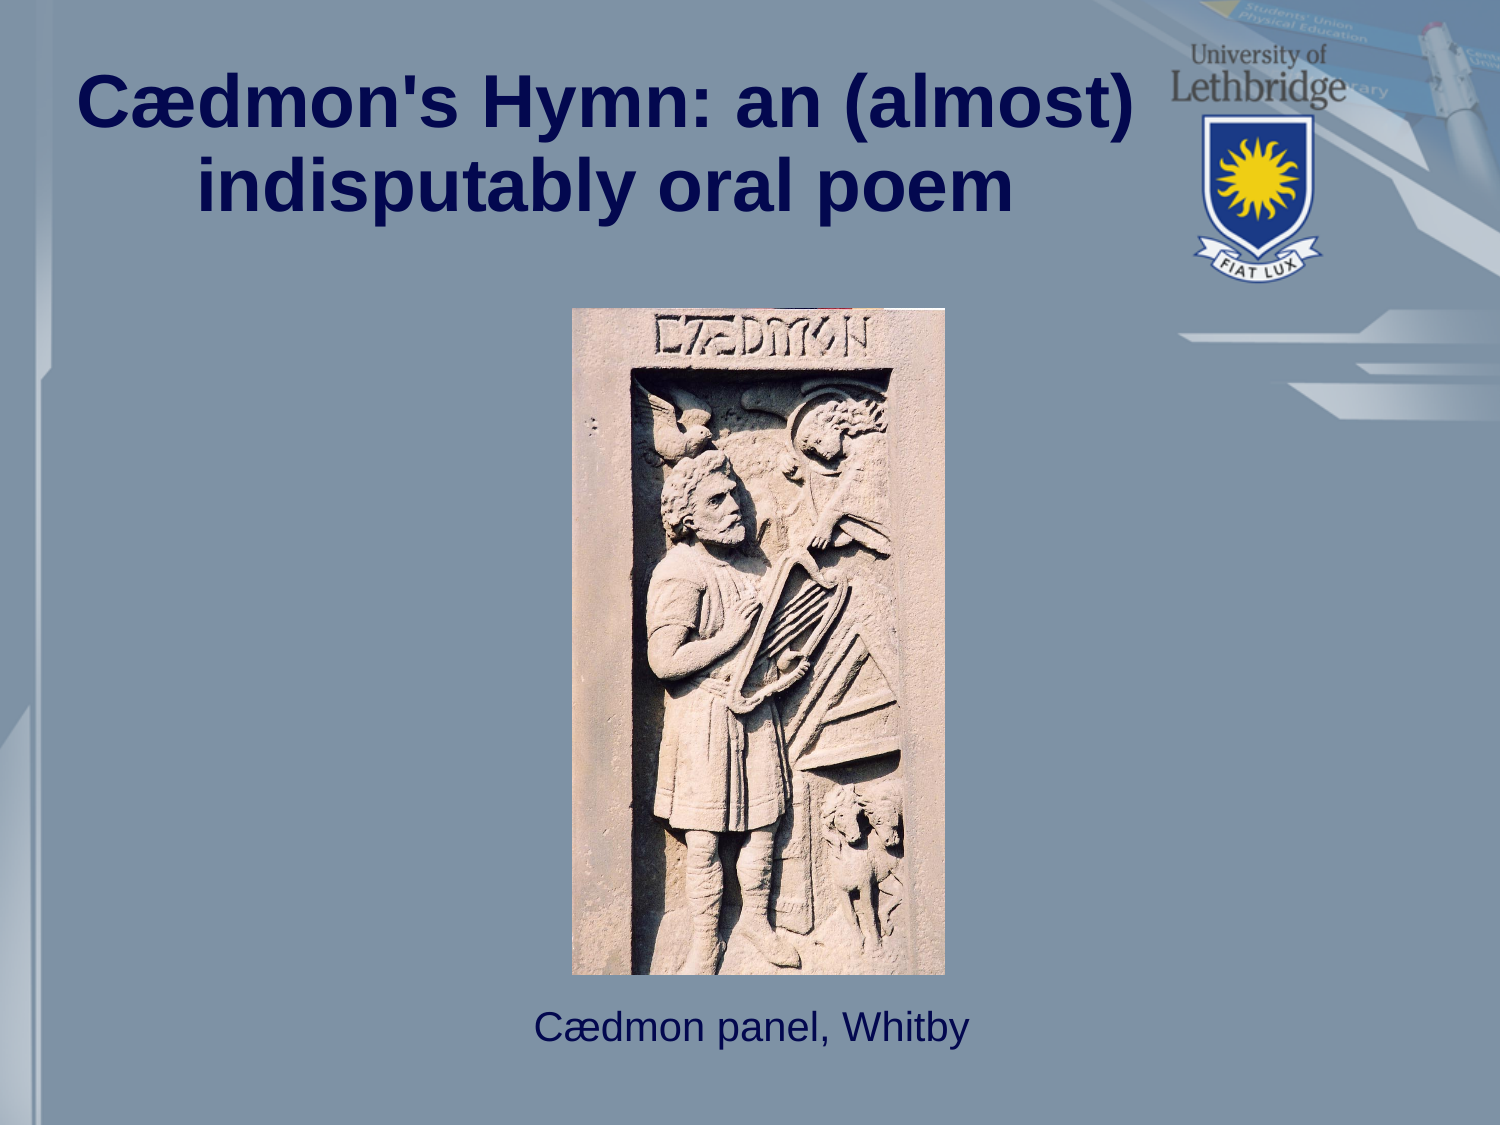

# Cædmon's Hymn: an (almost) indisputably oral poem
Cædmon panel, Whitby